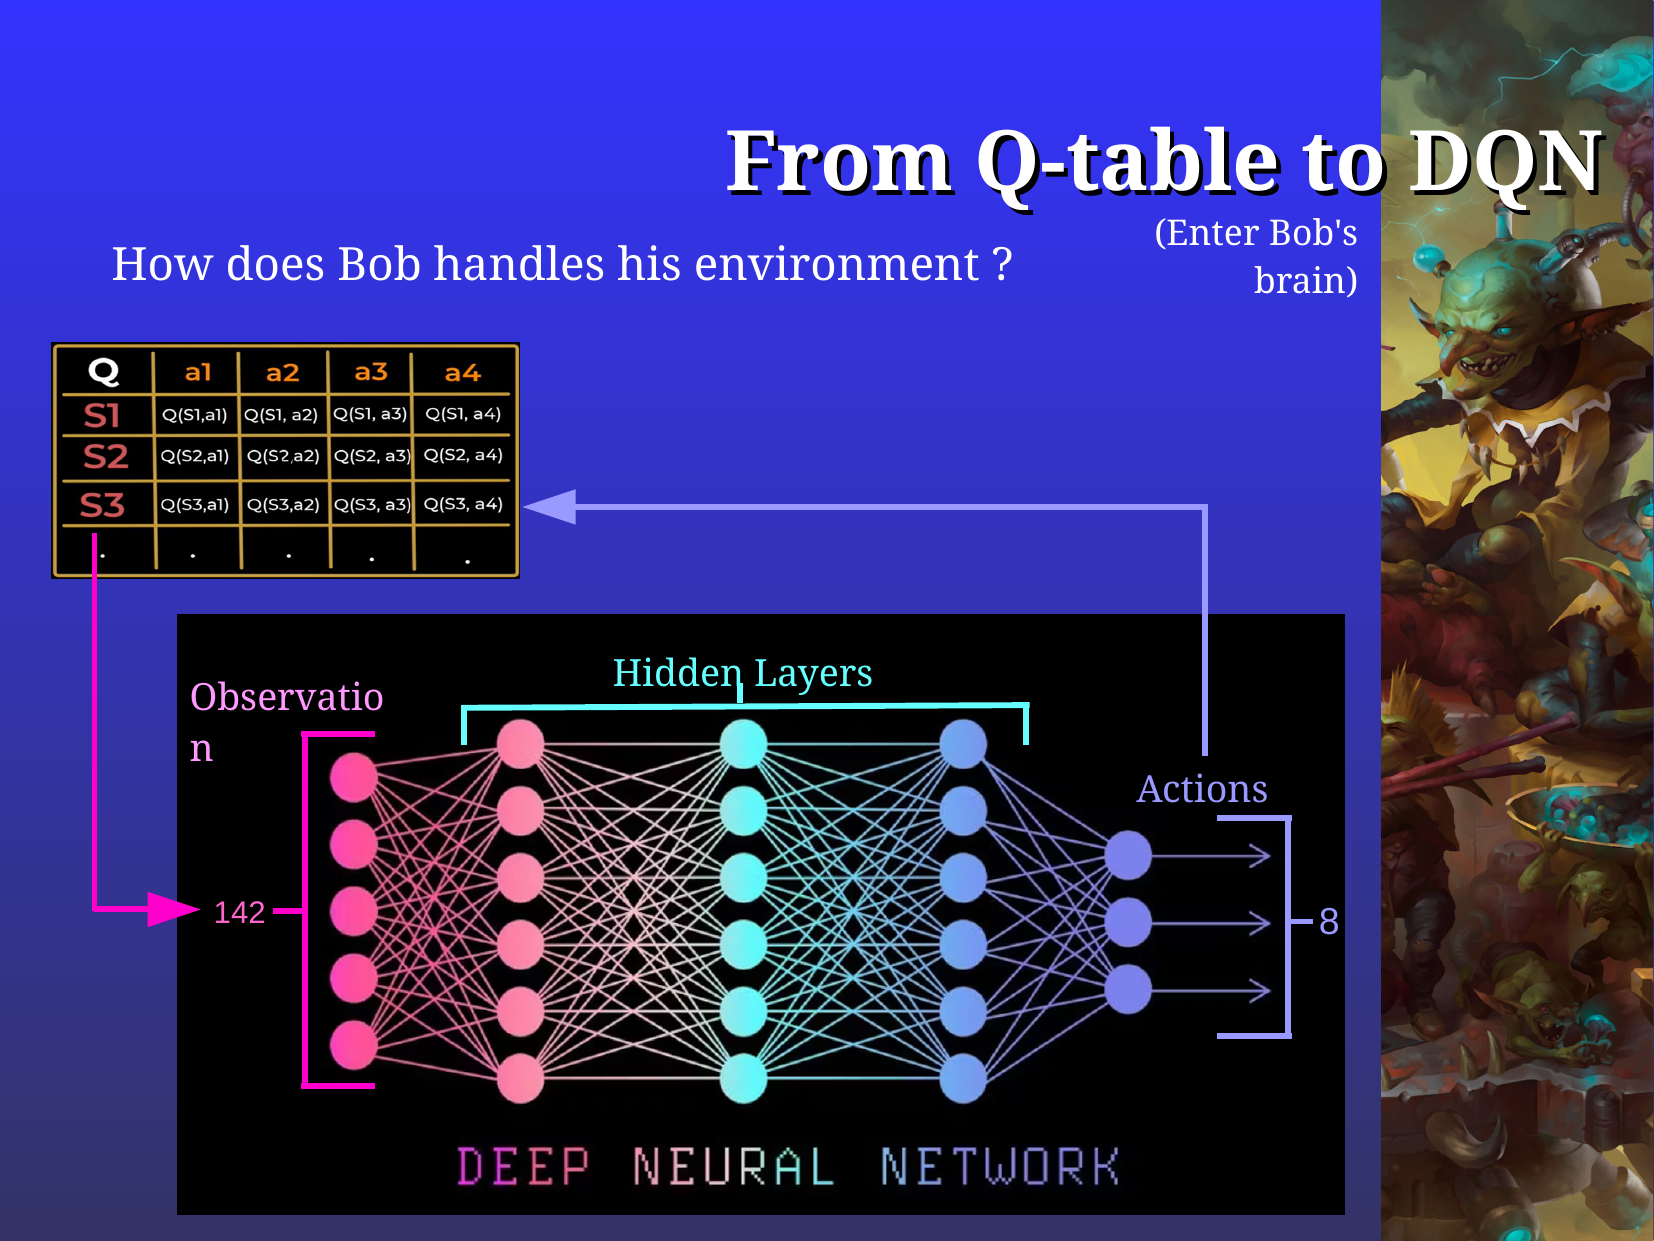

From Q-table to DQN
(Enter Bob's brain)
How does Bob handles his environment ?
v
Hidden Layers
Observation
Actions
142
8